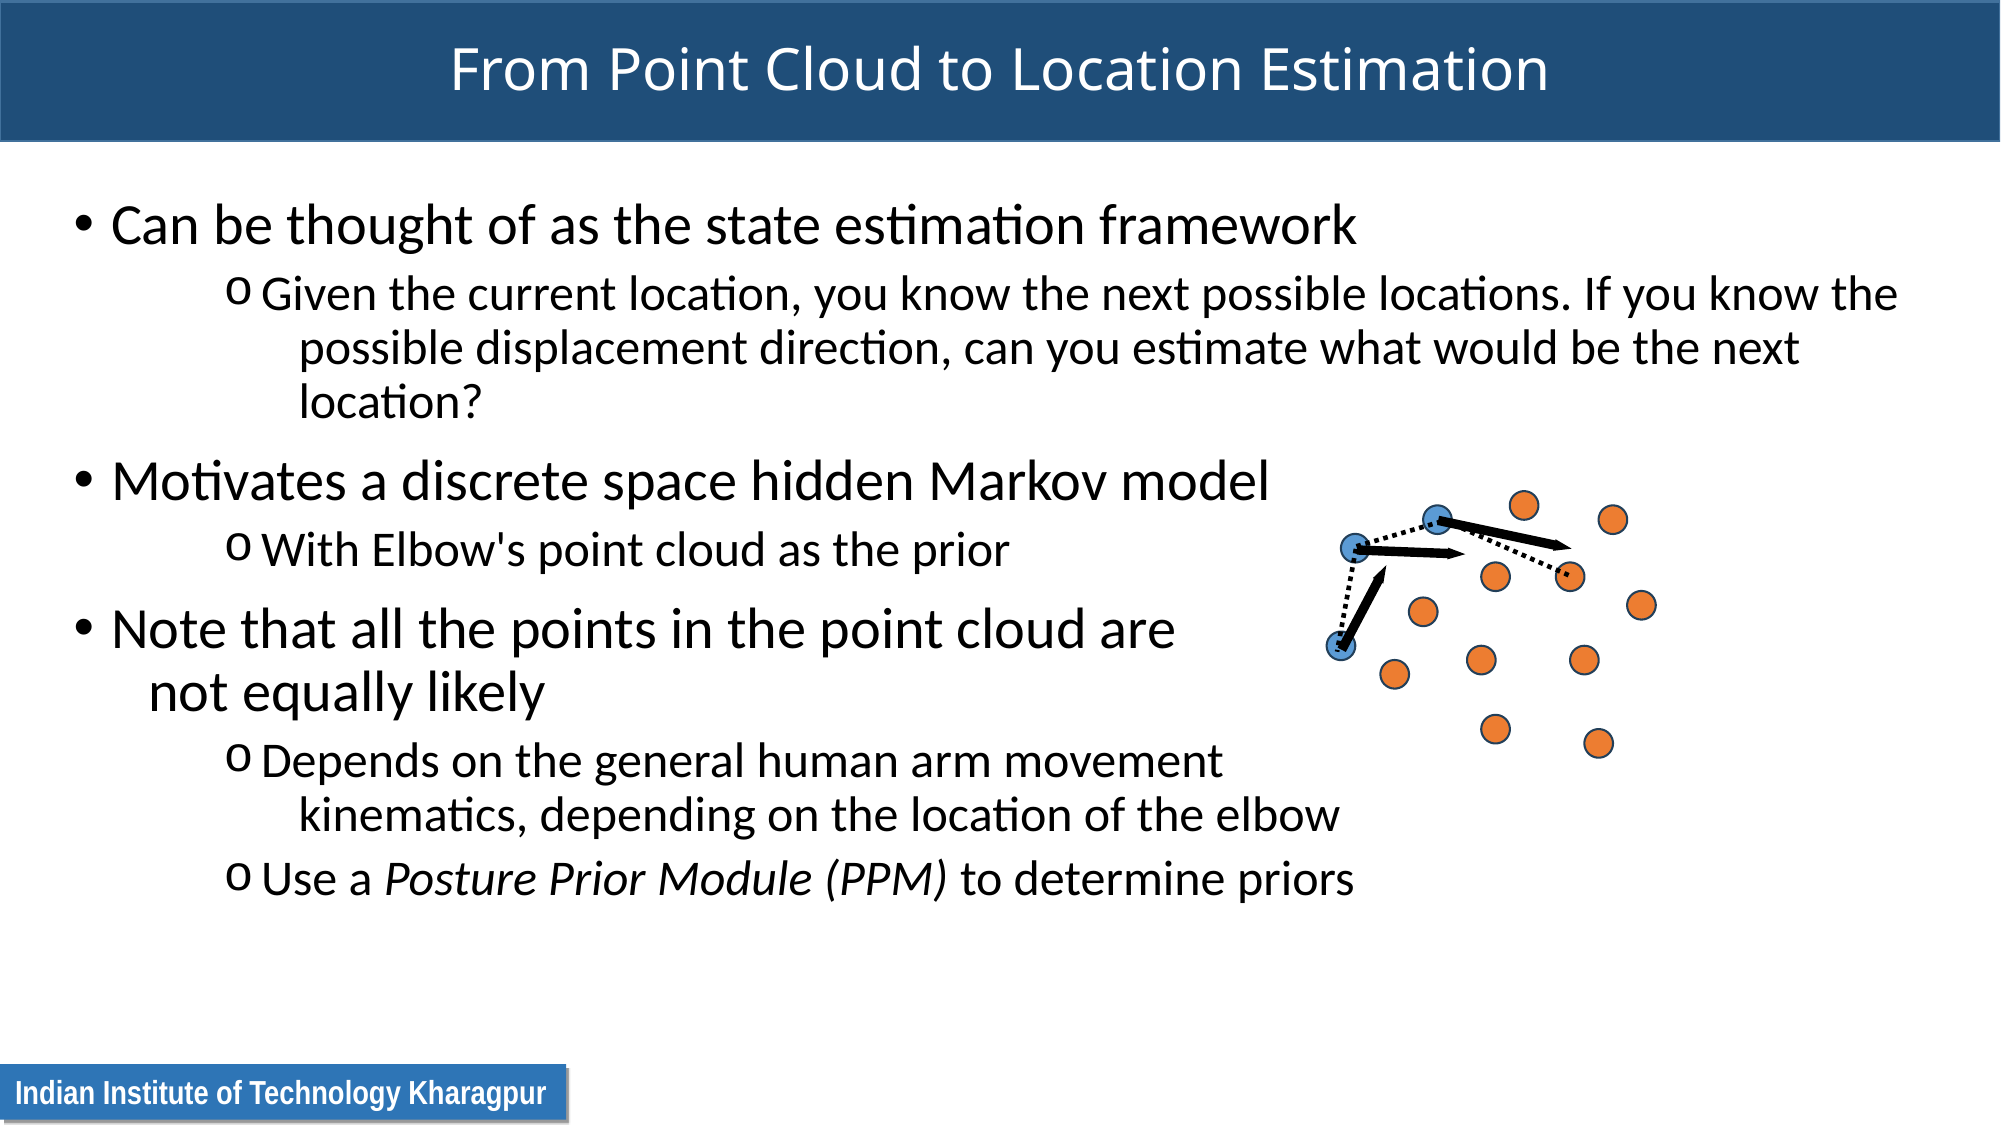

From Point Cloud to Location Estimation
# Can be thought of as the state estimation framework
Given the current location, you know the next possible locations. If you know the possible displacement direction, can you estimate what would be the next location?
Motivates a discrete space hidden Markov model
With Elbow's point cloud as the prior
Note that all the points in the point cloud are
not equally likely
Depends on the general human arm movement
kinematics, depending on the location of the elbow
Use a Posture Prior Module (PPM) to determine priors